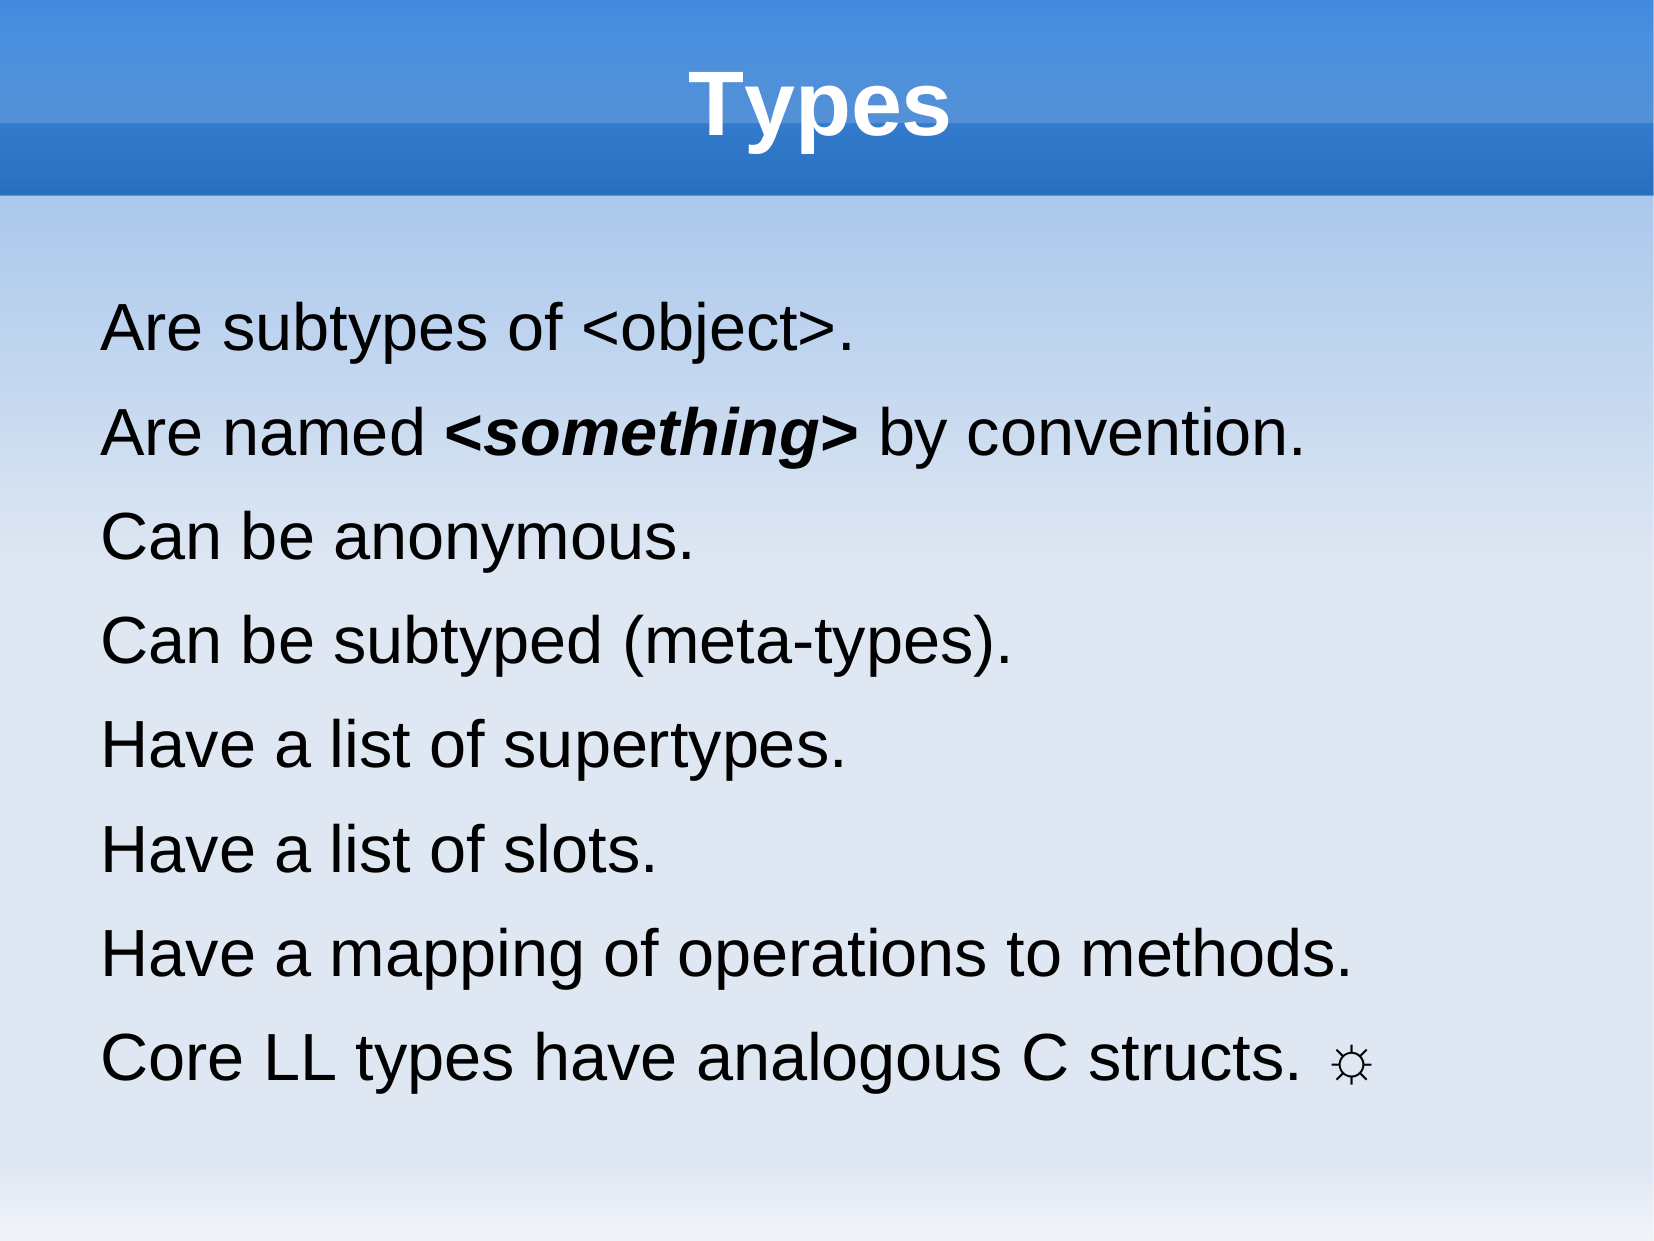

# Types
Are subtypes of <object>.
Are named <something> by convention.
Can be anonymous.
Can be subtyped (meta-types).
Have a list of supertypes.
Have a list of slots.
Have a mapping of operations to methods.
Core LL types have analogous C structs. ☼